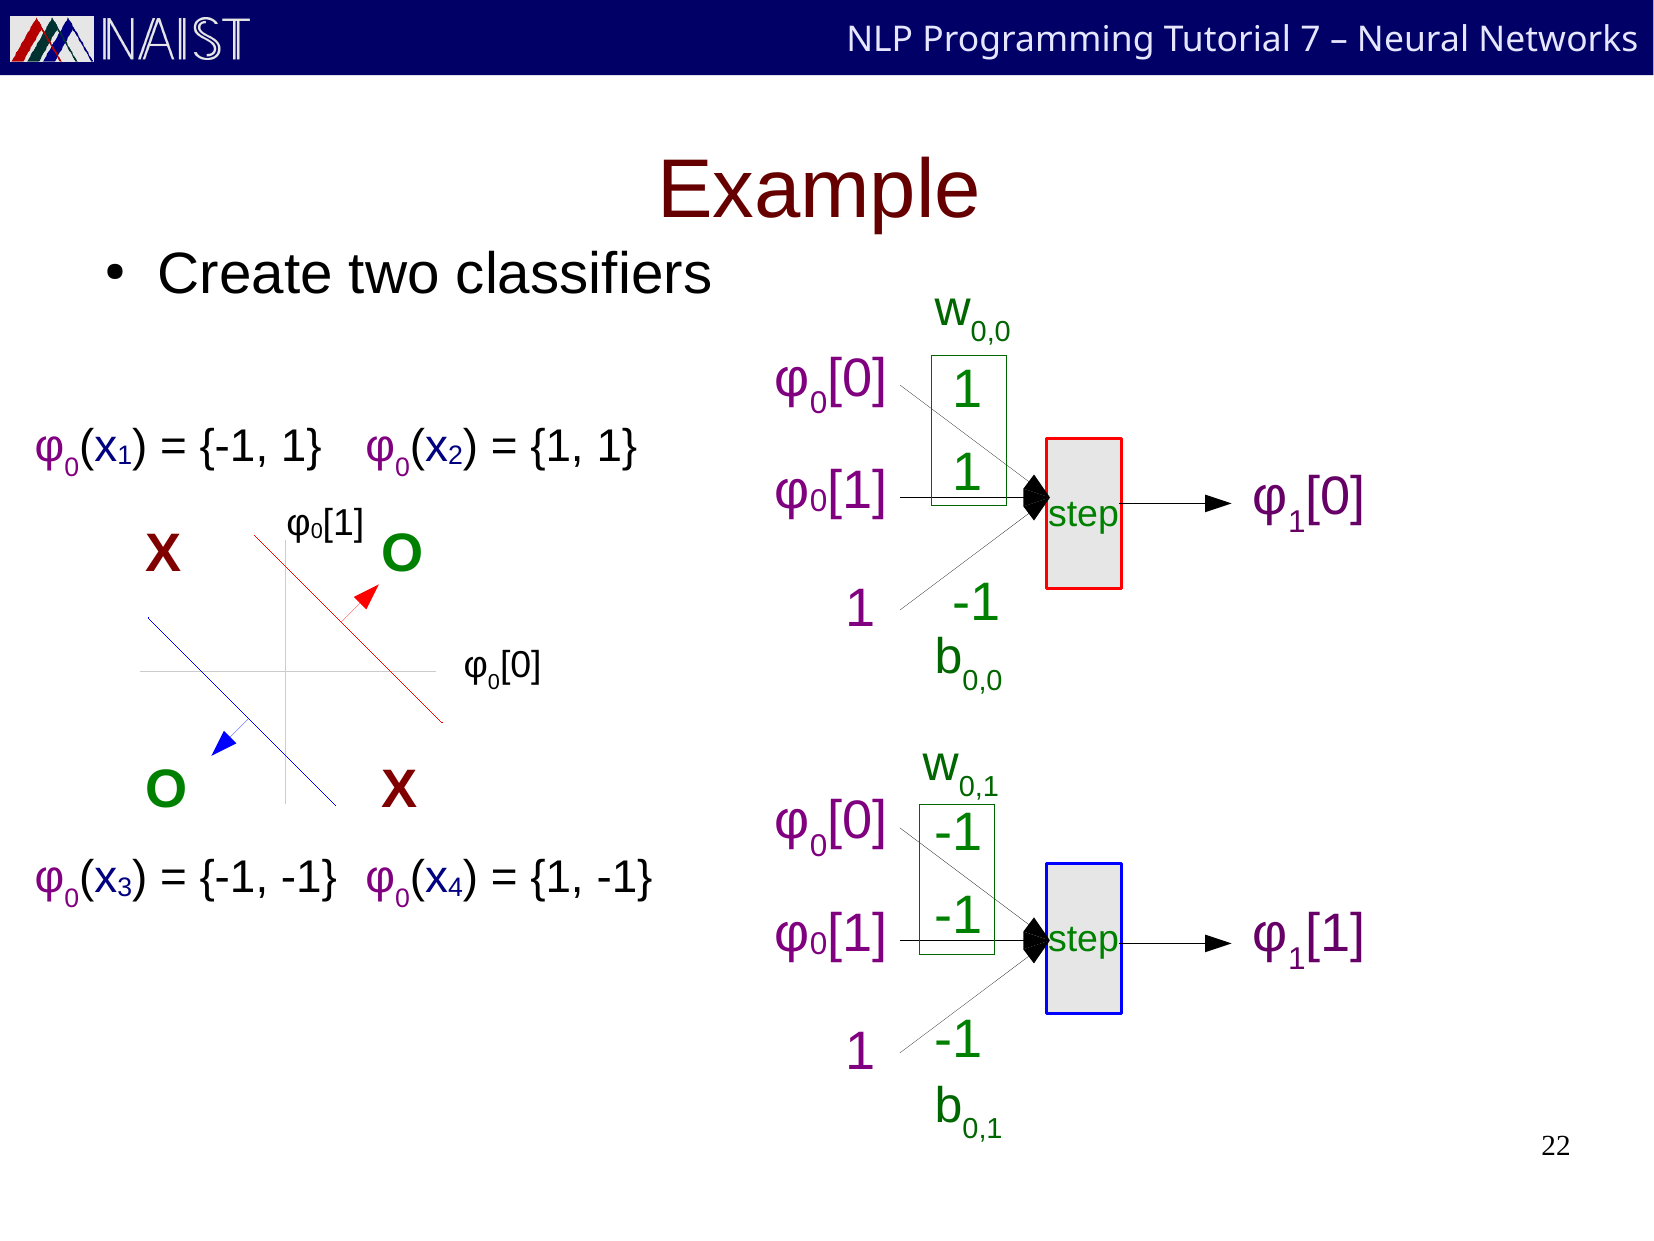

# Example
Create two classifiers
w0,0
φ0[0]
1
φ0(x1) = {-1, 1}
φ0(x2) = {1, 1}
1
step
φ0[1]
φ1[0]
φ0[1]
X
O
-1
1
b0,0
φ0[0]
w0,1
O
X
φ0[0]
-1
φ0(x3) = {-1, -1}
φ0(x4) = {1, -1}
step
-1
φ0[1]
φ1[1]
-1
1
b0,1
22